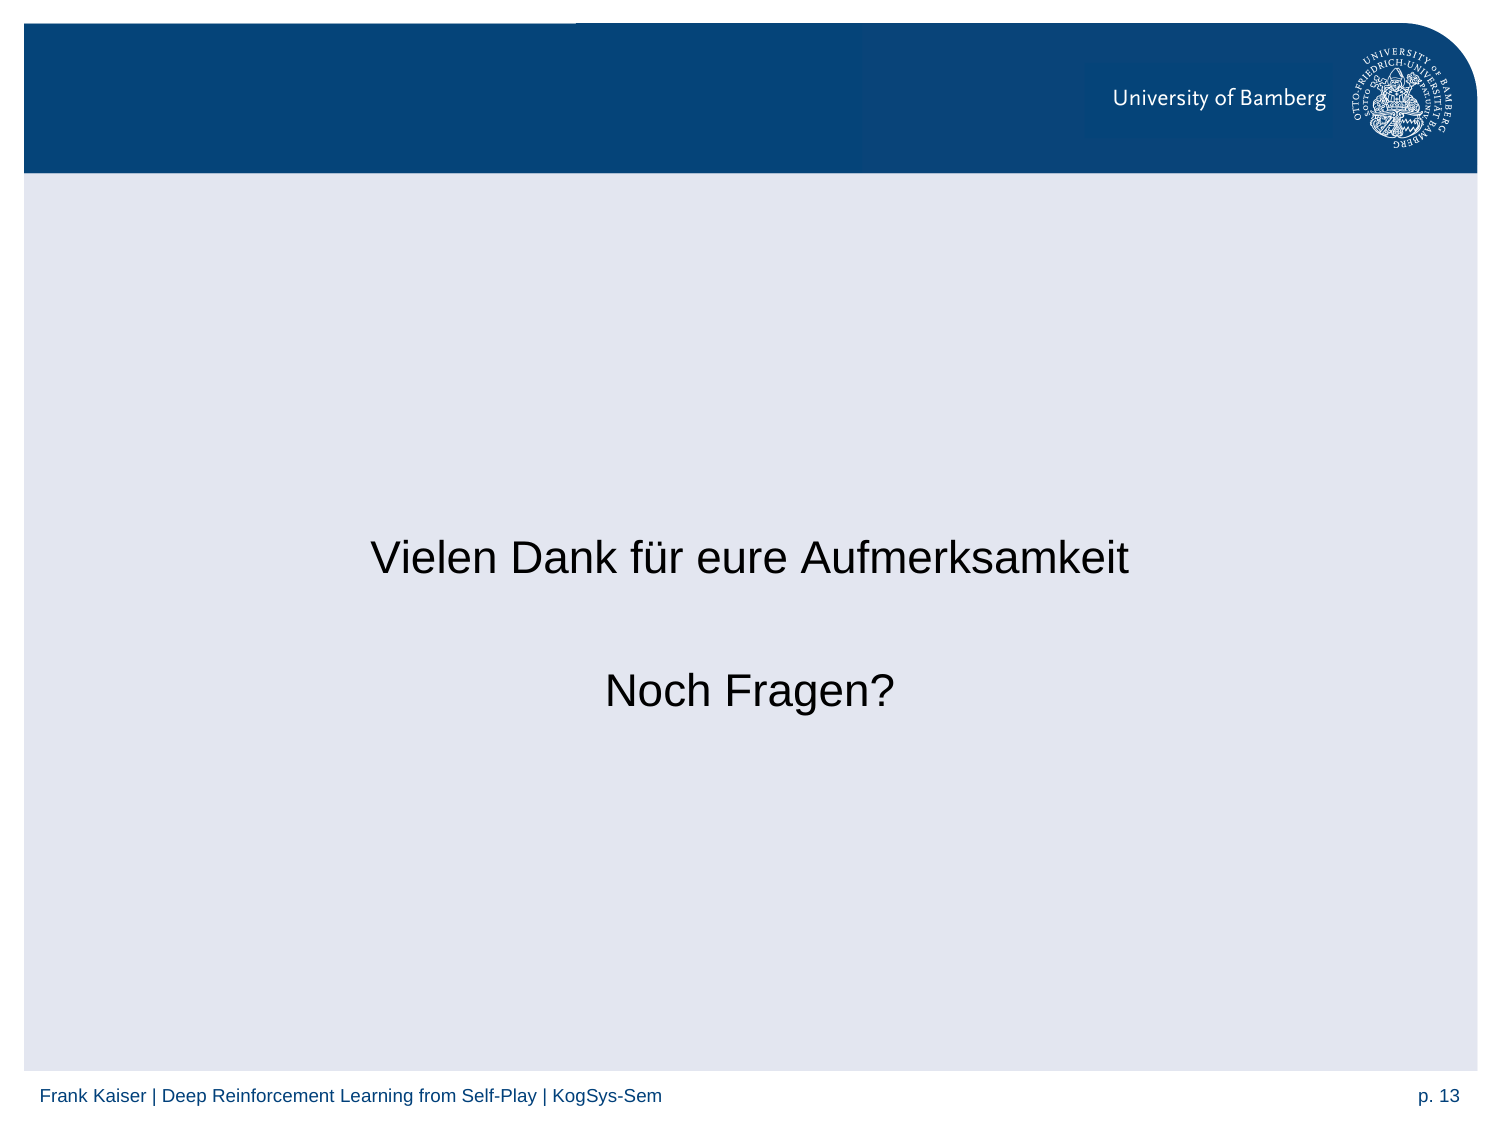

# Vielen Dank für eure Aufmerksamkeit
Noch Fragen?